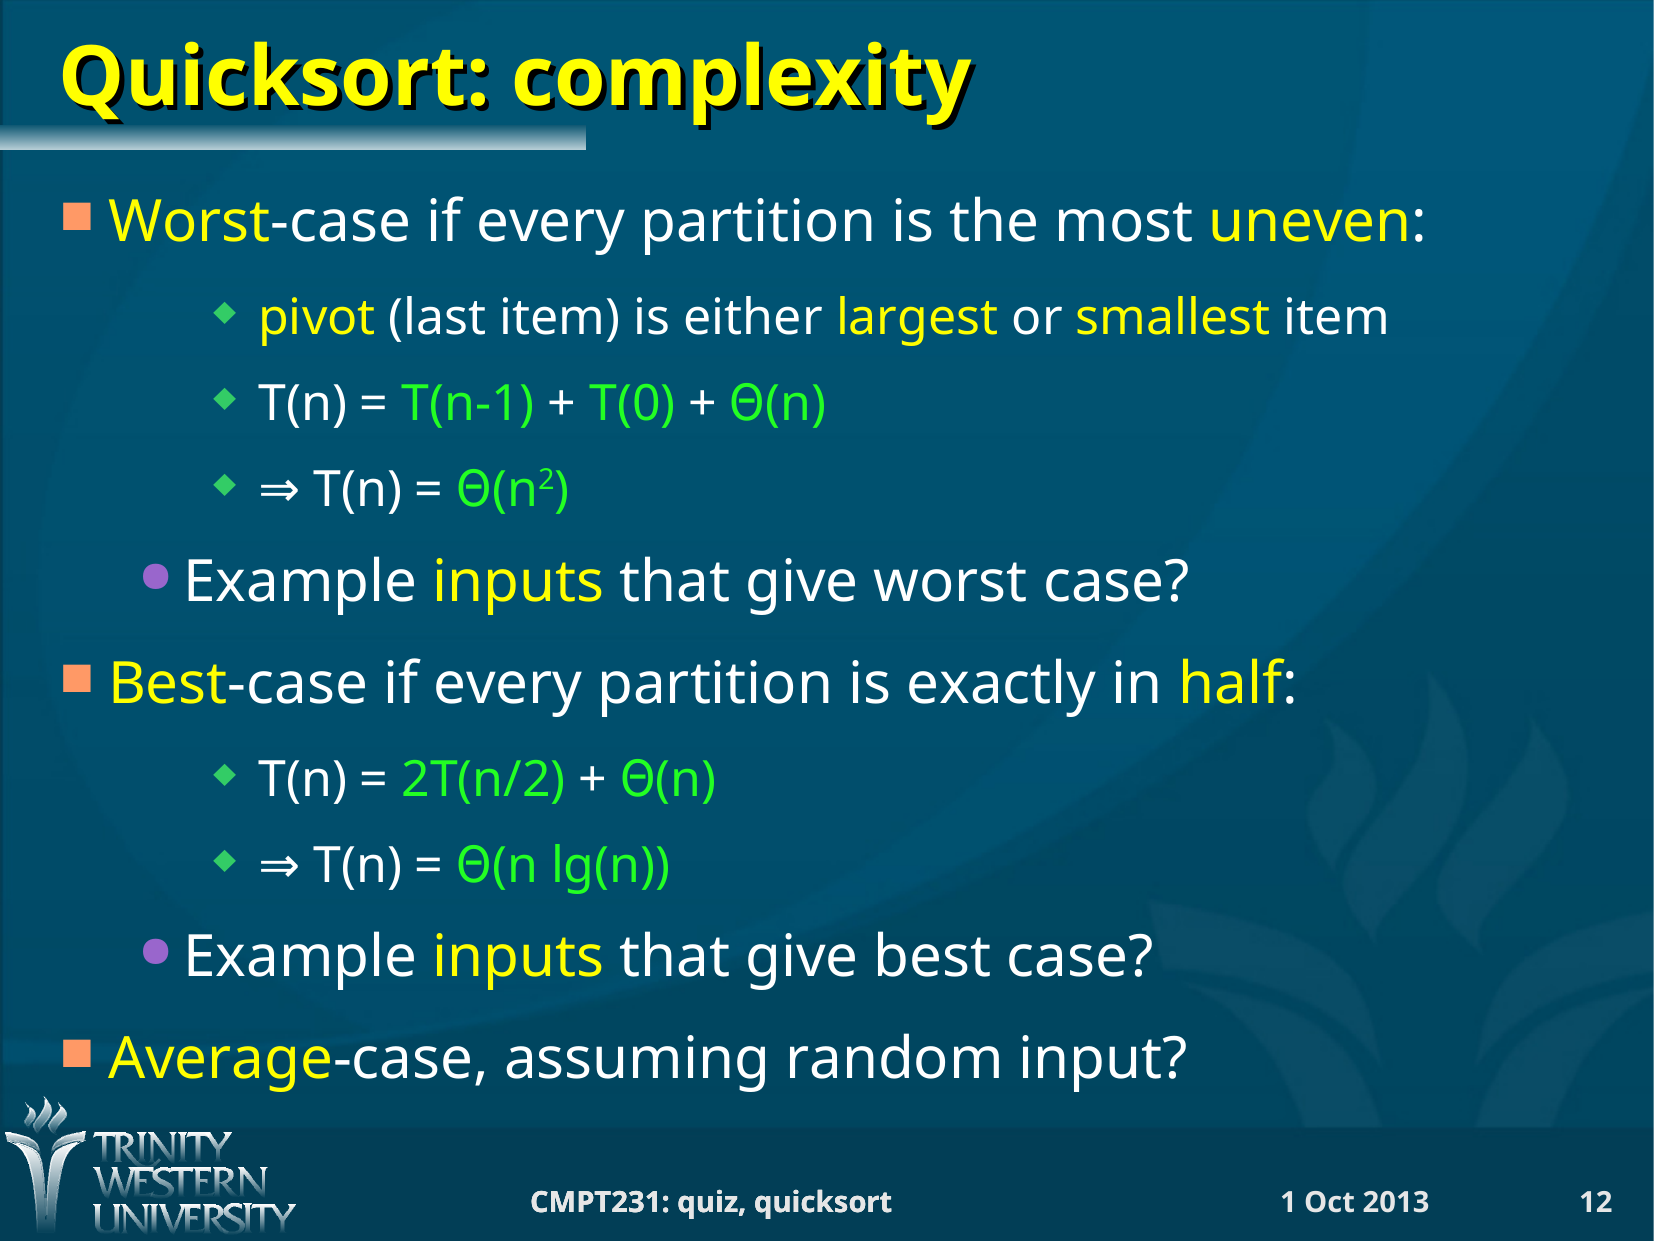

# Quicksort: complexity
Worst-case if every partition is the most uneven:
pivot (last item) is either largest or smallest item
T(n) = T(n-1) + T(0) + Θ(n)
⇒ T(n) = Θ(n2)
Example inputs that give worst case?
Best-case if every partition is exactly in half:
T(n) = 2T(n/2) + Θ(n)
⇒ T(n) = Θ(n lg(n))
Example inputs that give best case?
Average-case, assuming random input?
CMPT231: quiz, quicksort
1 Oct 2013
12